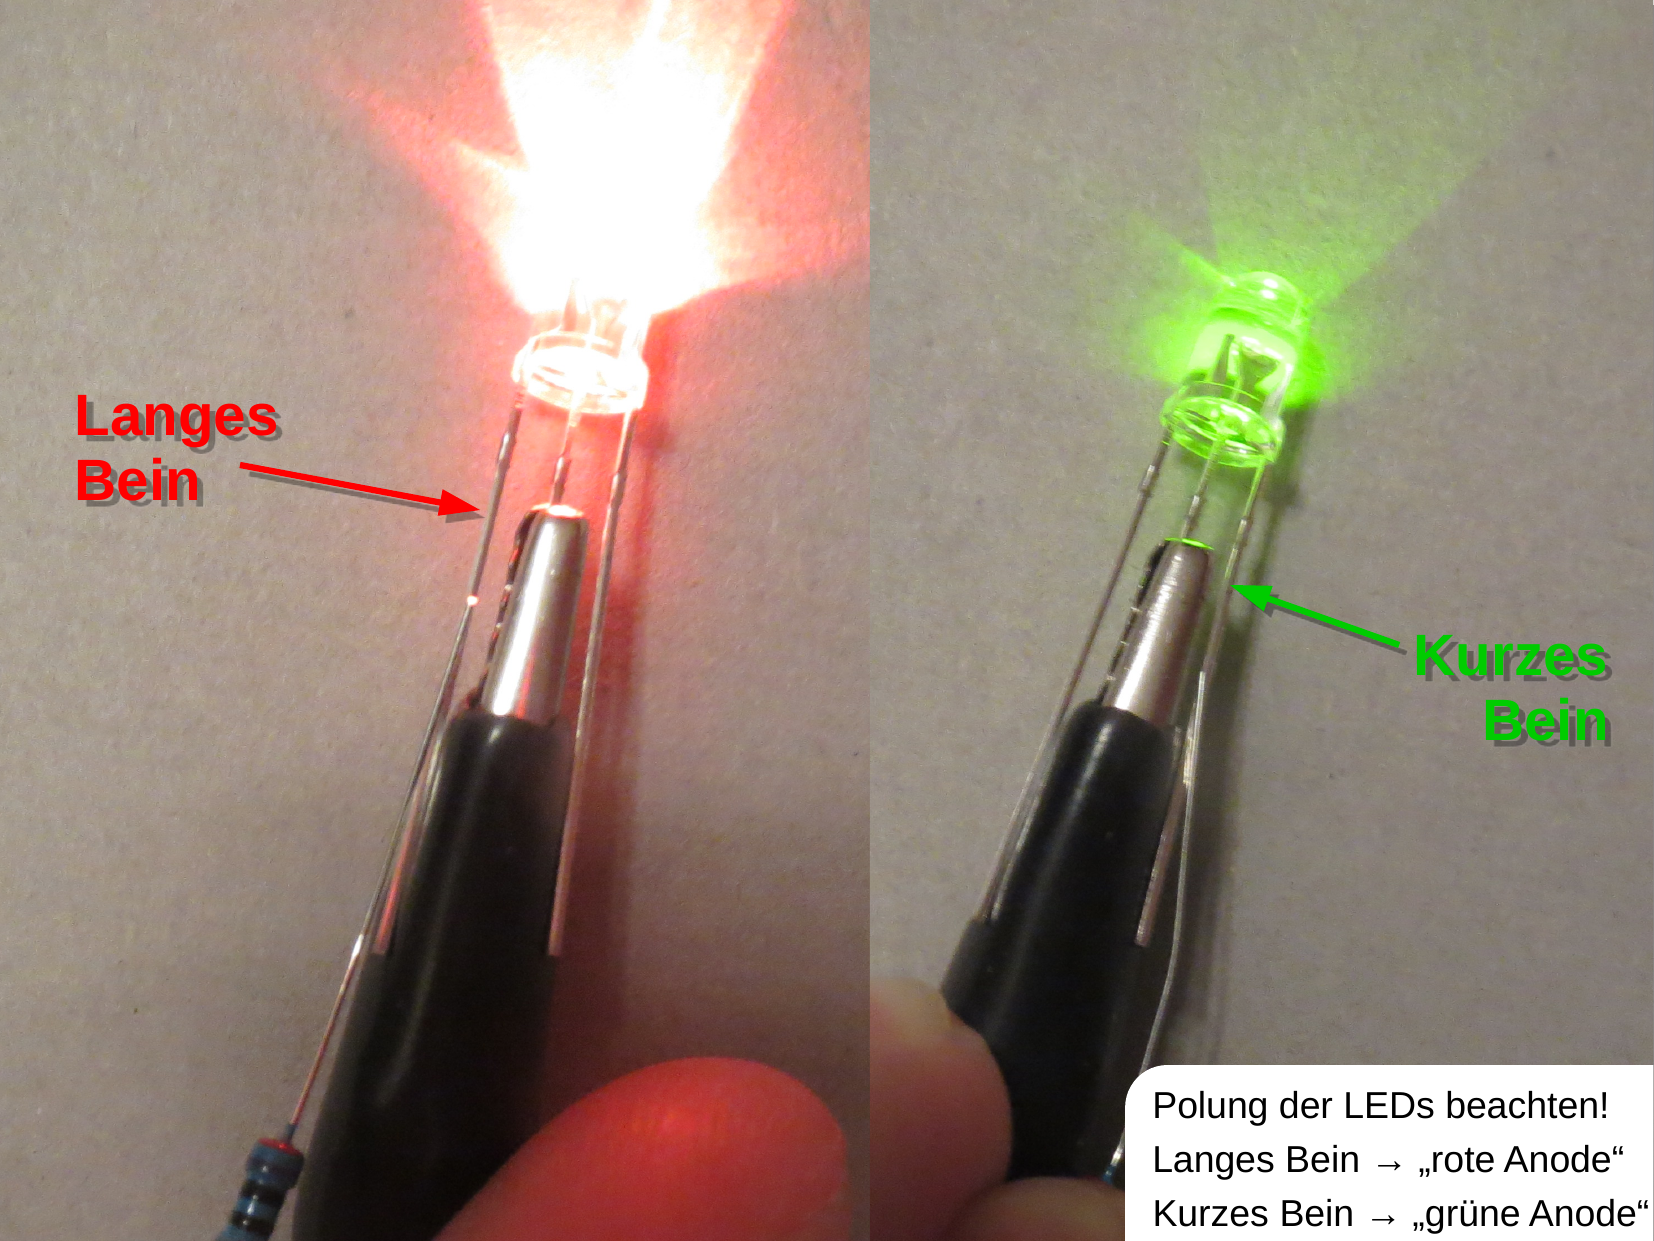

Langes
Bein
Kurzes
Bein
Polung der LEDs beachten!
Langes Bein → „rote Anode“
Kurzes Bein → „grüne Anode“